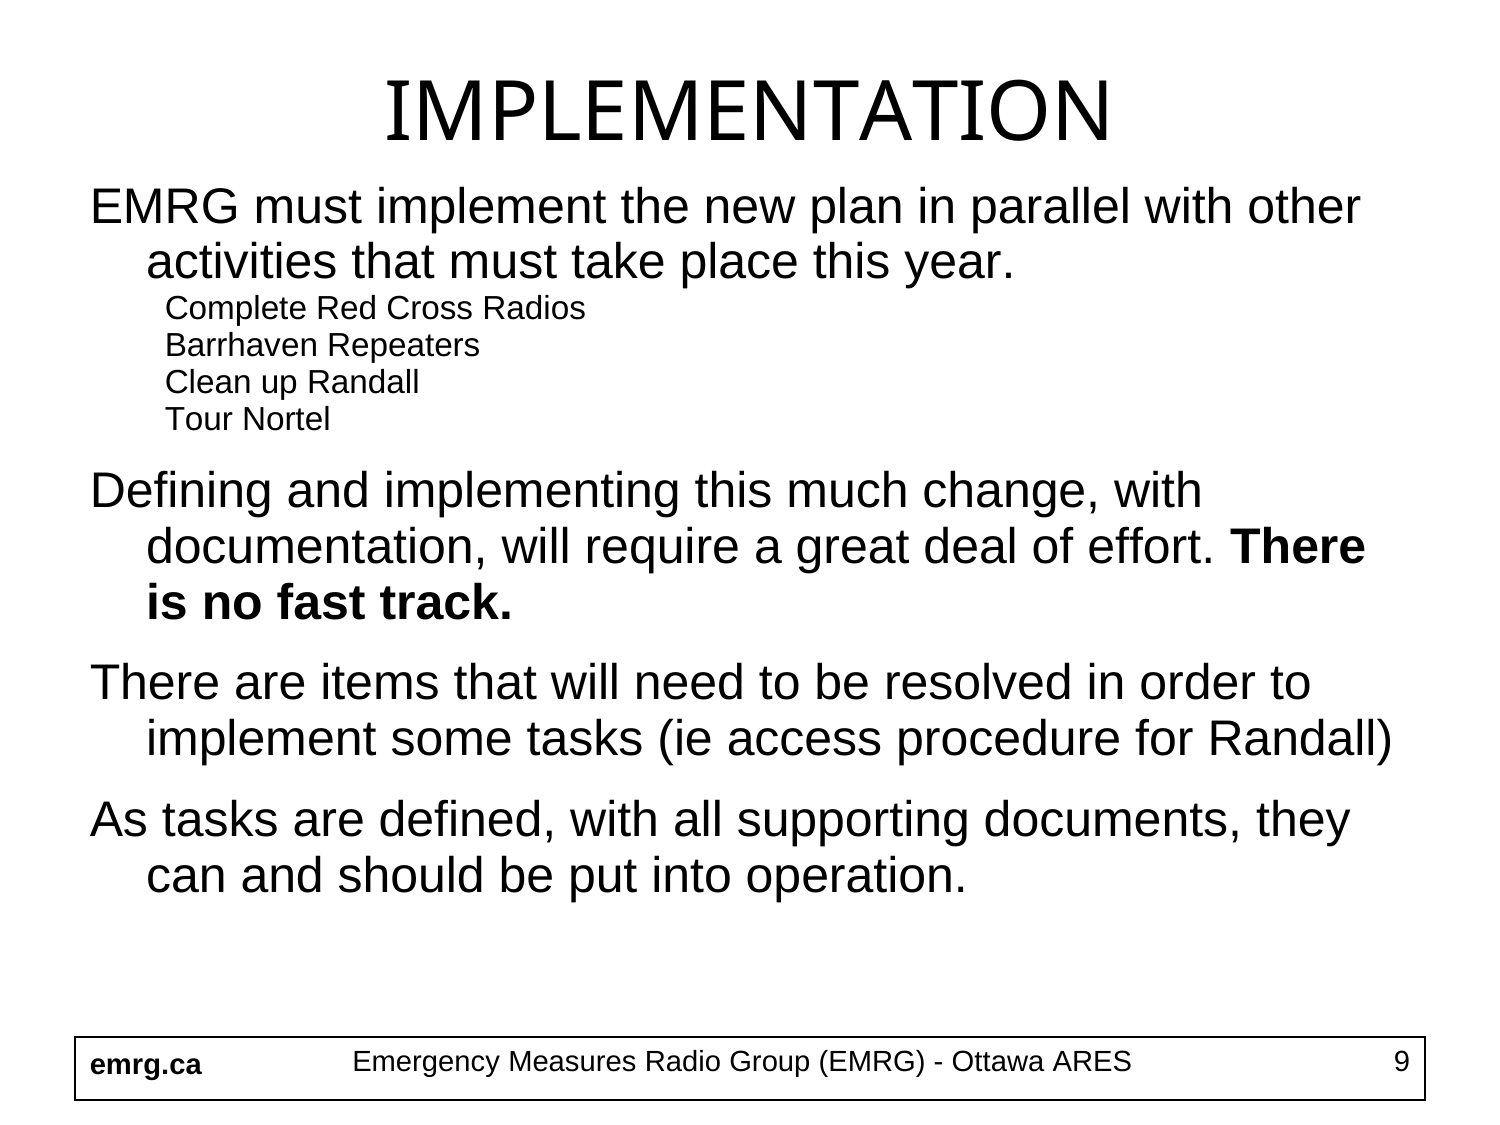

# IMPLEMENTATION
EMRG must implement the new plan in parallel with other activities that must take place this year.
Complete Red Cross Radios
Barrhaven Repeaters
Clean up Randall
Tour Nortel
Defining and implementing this much change, with documentation, will require a great deal of effort. There is no fast track.
There are items that will need to be resolved in order to implement some tasks (ie access procedure for Randall)
As tasks are defined, with all supporting documents, they can and should be put into operation.
Emergency Measures Radio Group (EMRG) - Ottawa ARES
9